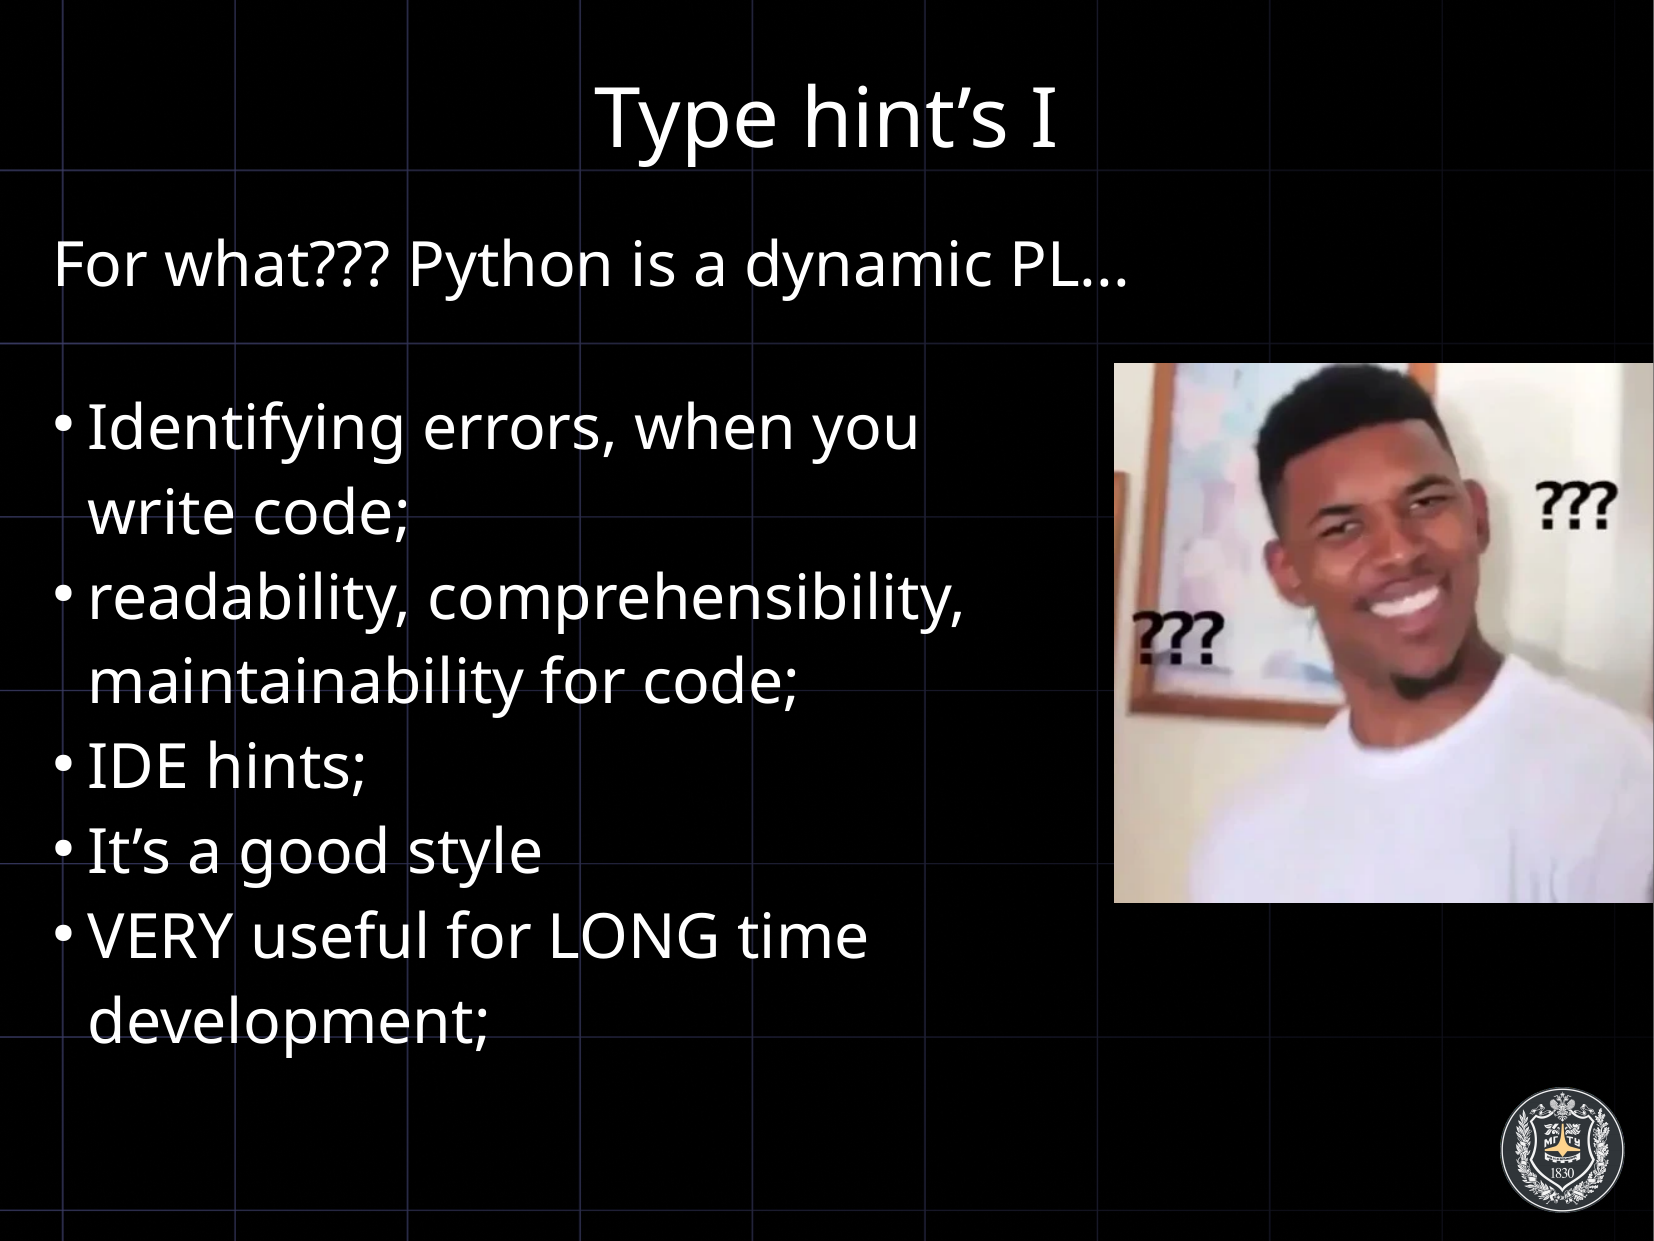

# Type hint’s I
For what??? Python is a dynamic PL...
Identifying errors, when you
write code;
readability, comprehensibility,
maintainability for code;
IDE hints;
It’s a good style
VERY useful for LONG time
development;